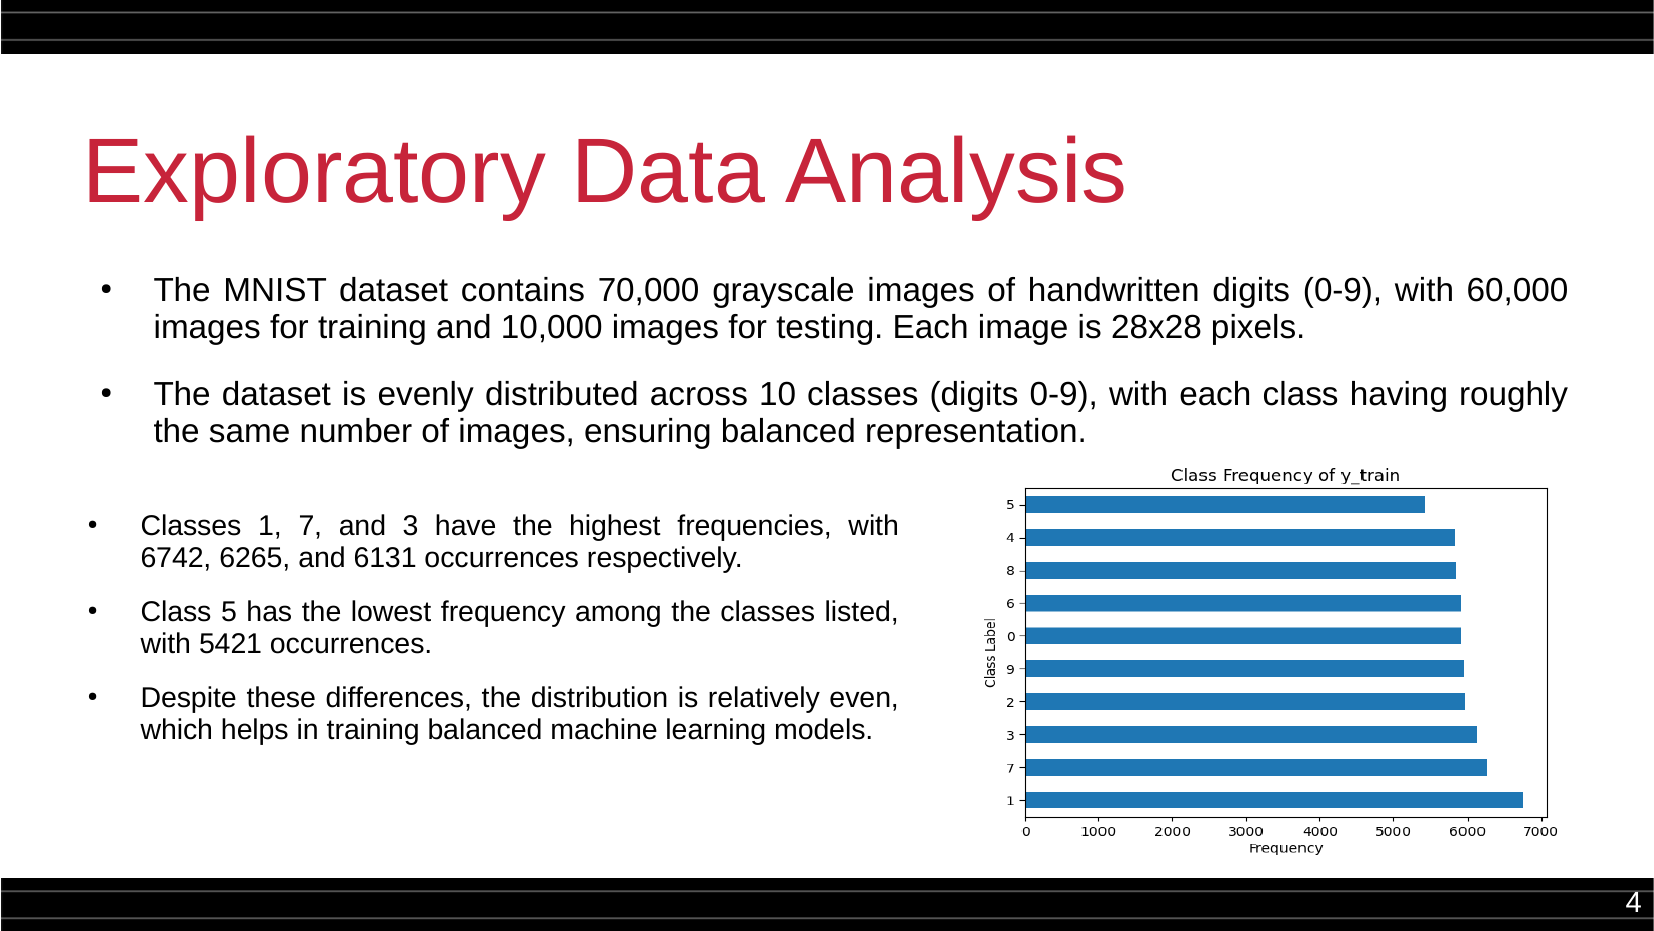

# Exploratory Data Analysis
The MNIST dataset contains 70,000 grayscale images of handwritten digits (0-9), with 60,000 images for training and 10,000 images for testing. Each image is 28x28 pixels.
The dataset is evenly distributed across 10 classes (digits 0-9), with each class having roughly the same number of images, ensuring balanced representation.
Classes 1, 7, and 3 have the highest frequencies, with 6742, 6265, and 6131 occurrences respectively.
Class 5 has the lowest frequency among the classes listed, with 5421 occurrences.
Despite these differences, the distribution is relatively even, which helps in training balanced machine learning models.